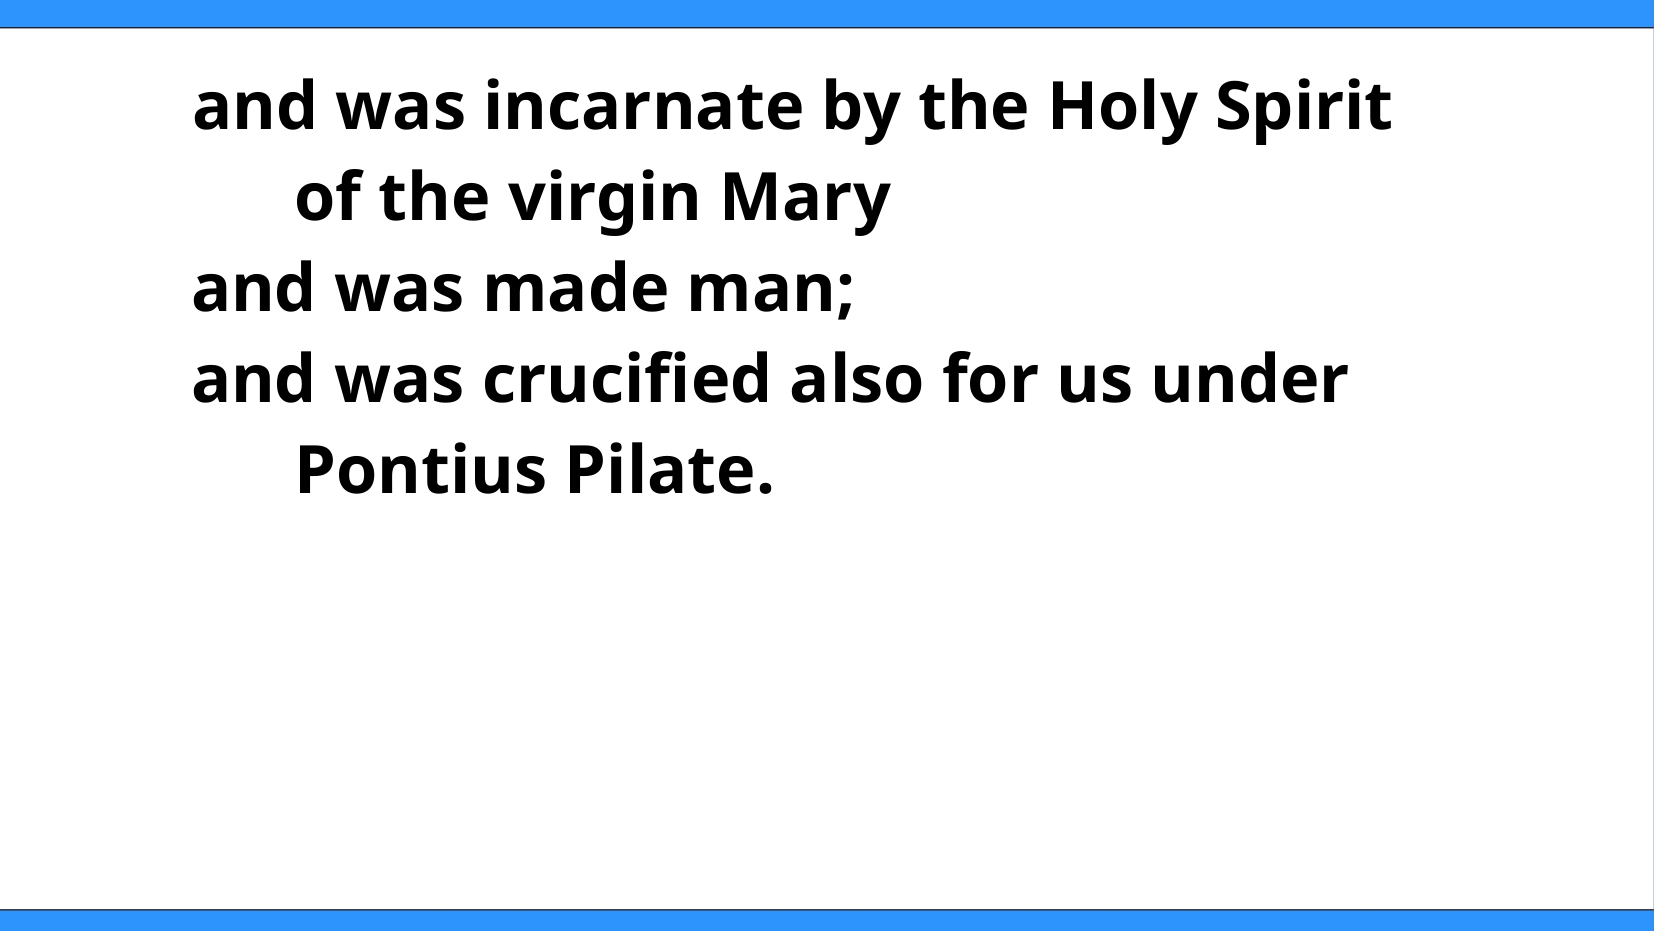

and was incarnate by the Holy Spirit
 of the virgin Mary
 and was made man;
 and was crucified also for us under
 Pontius Pilate.